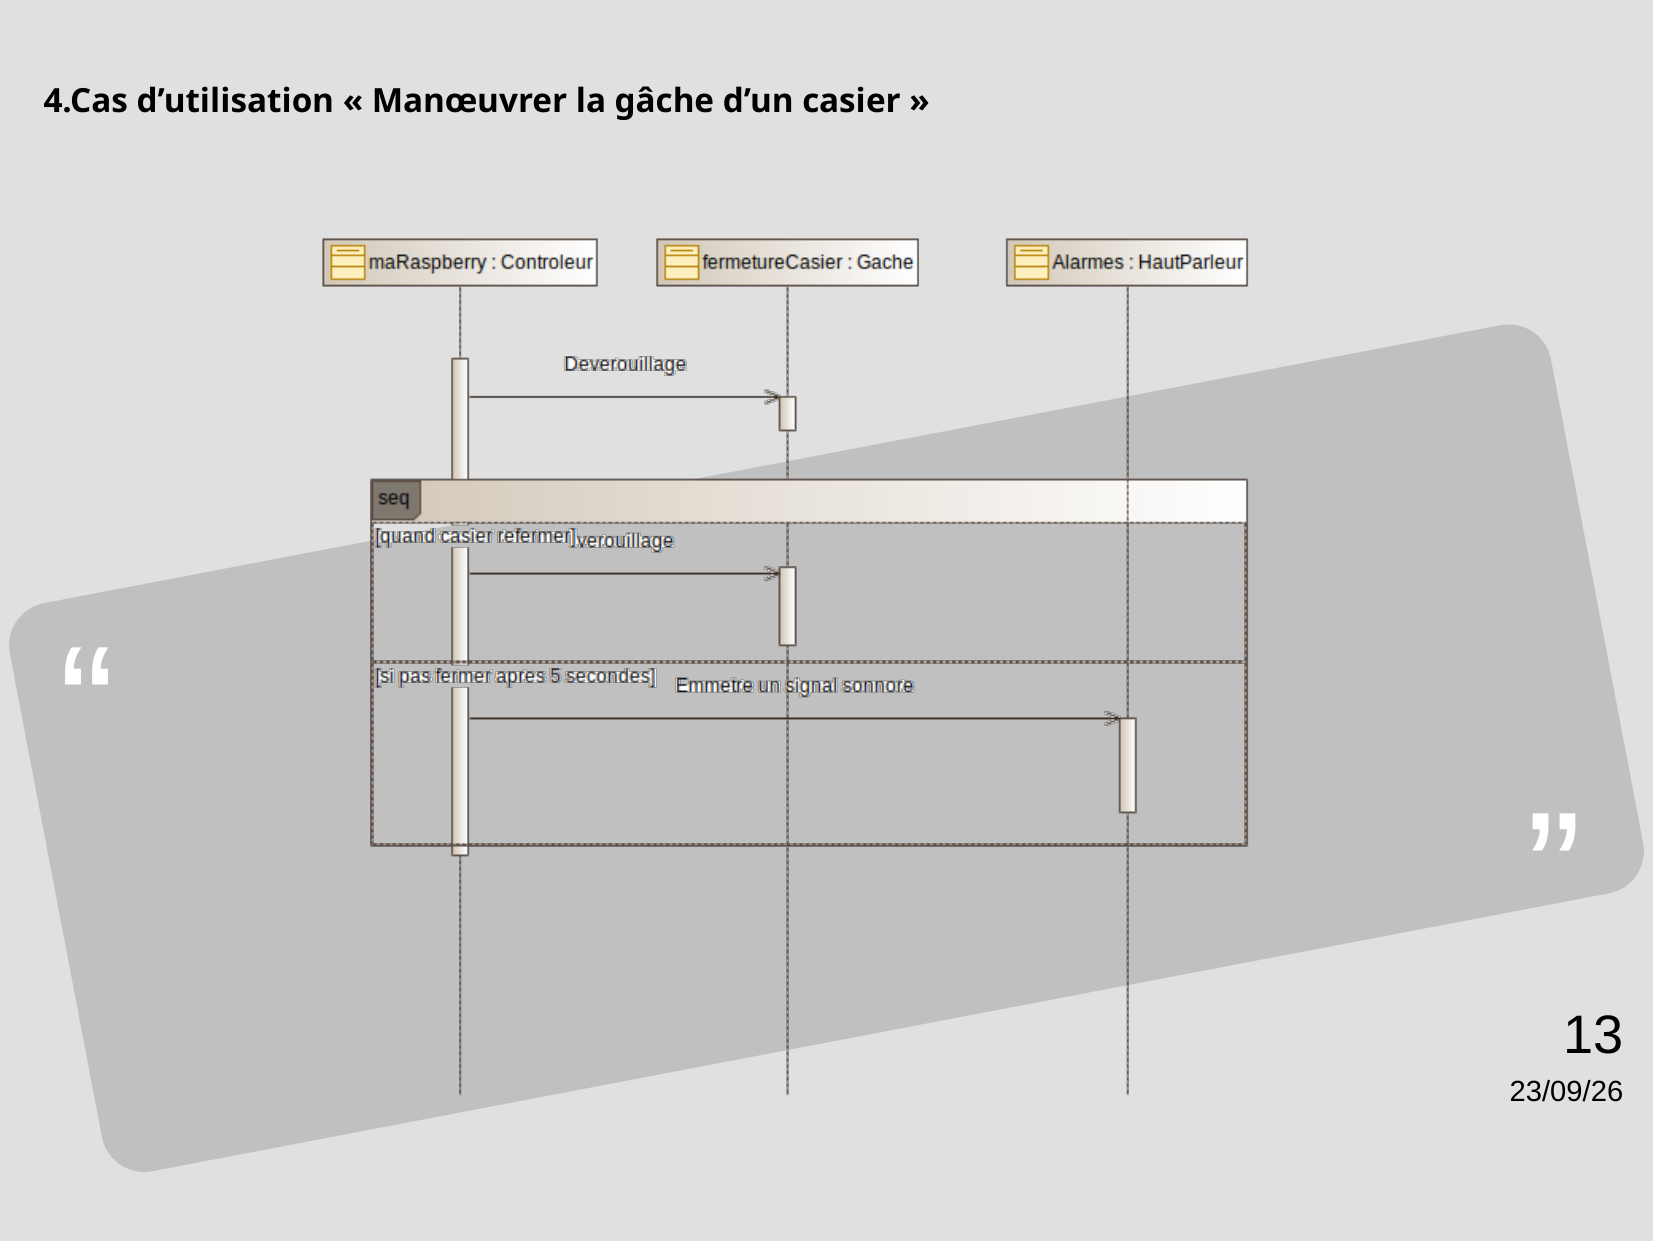

# 4.Cas d’utilisation « Manœuvrer la gâche d’un casier »
13